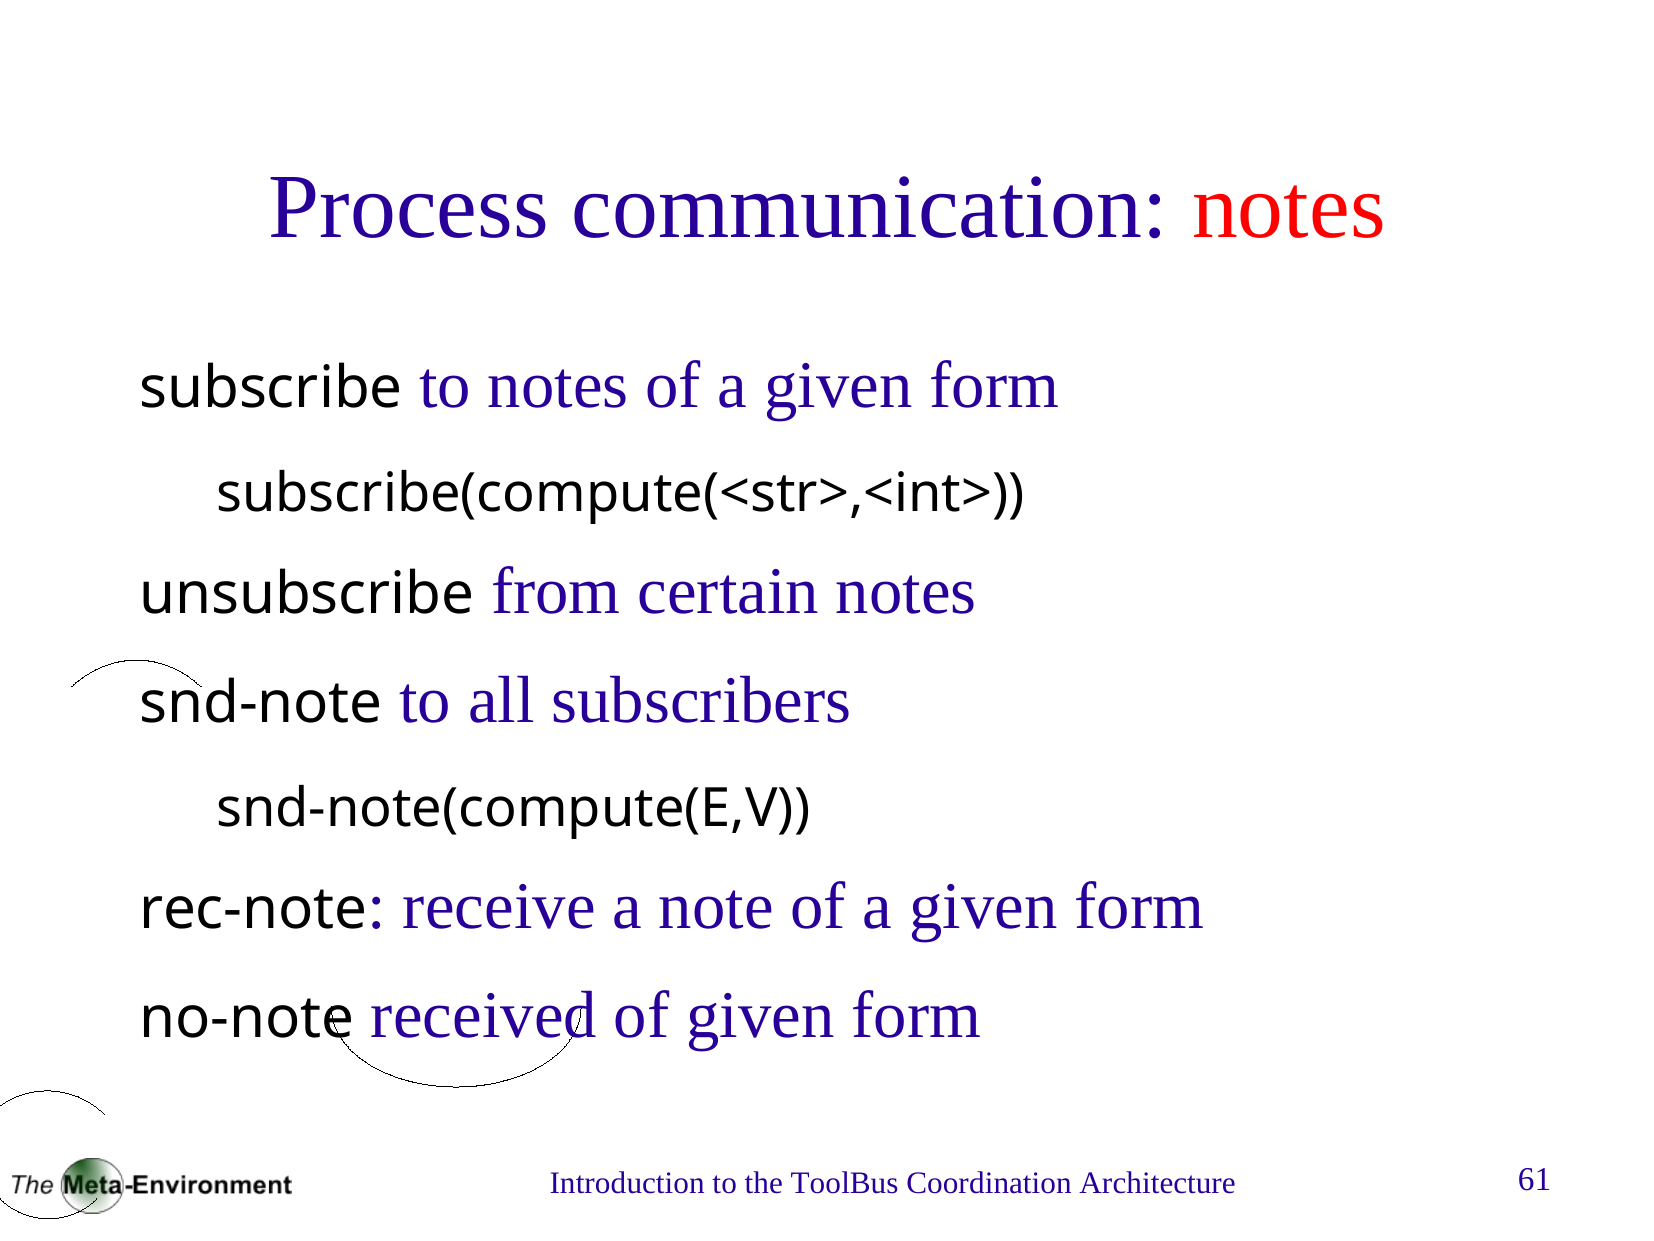

# Process communication: notes
subscribe to notes of a given form
subscribe(compute(<str>,<int>))
unsubscribe from certain notes
snd-note to all subscribers
snd-note(compute(E,V))
rec-note: receive a note of a given form
no-note received of given form